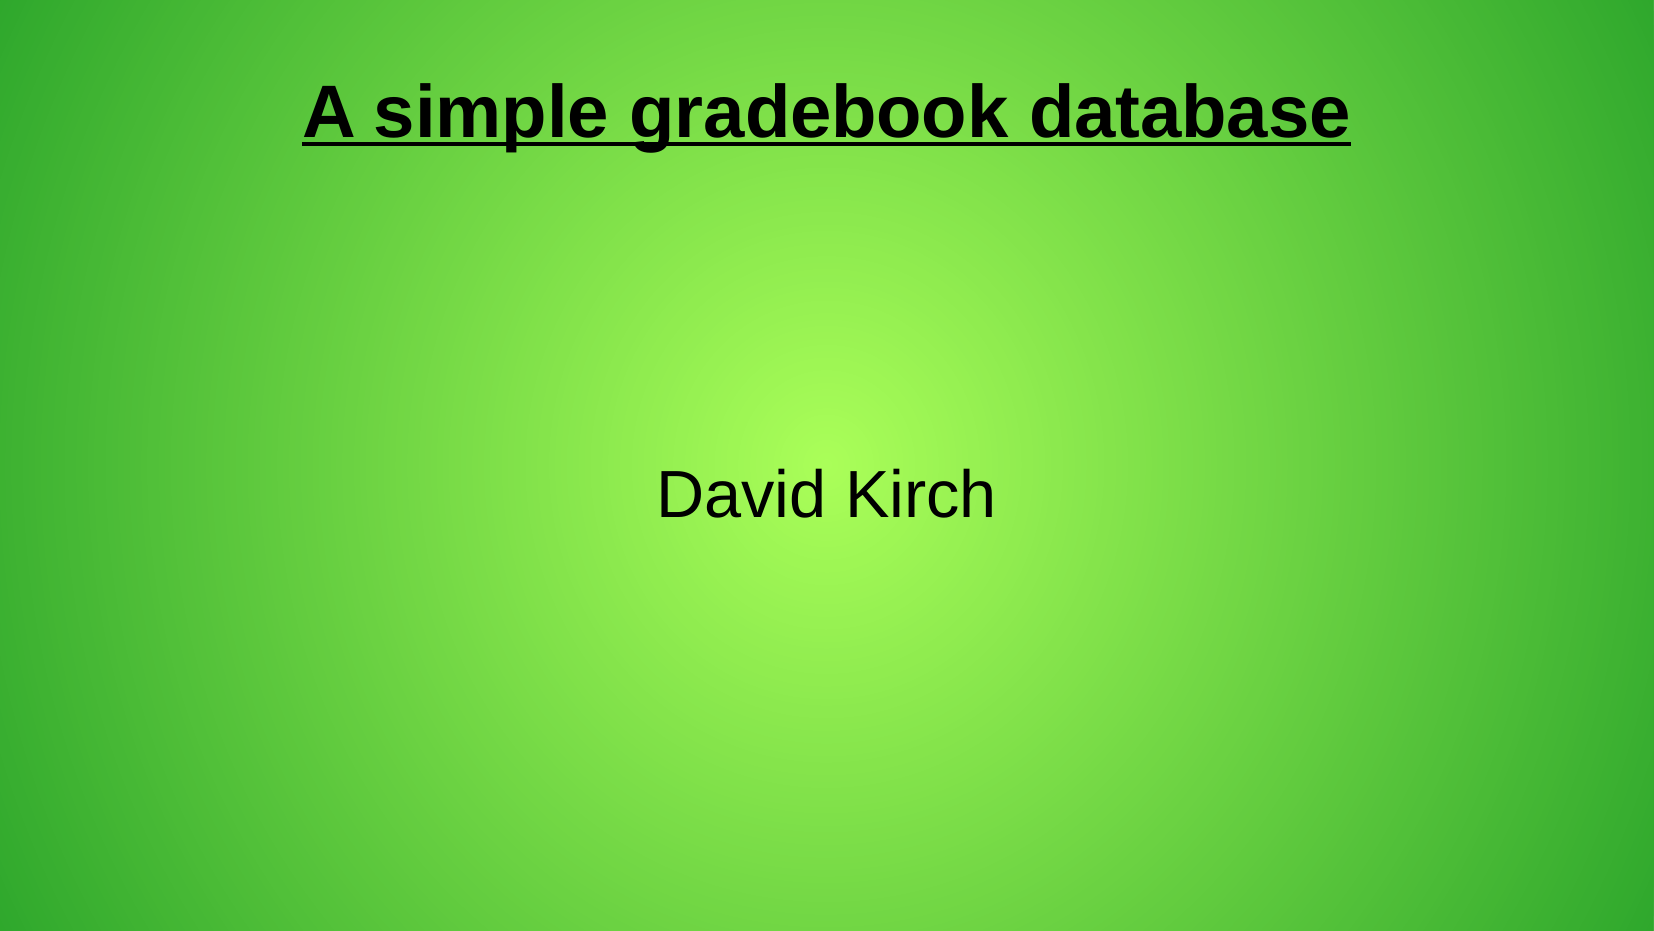

# A simple gradebook database
David Kirch